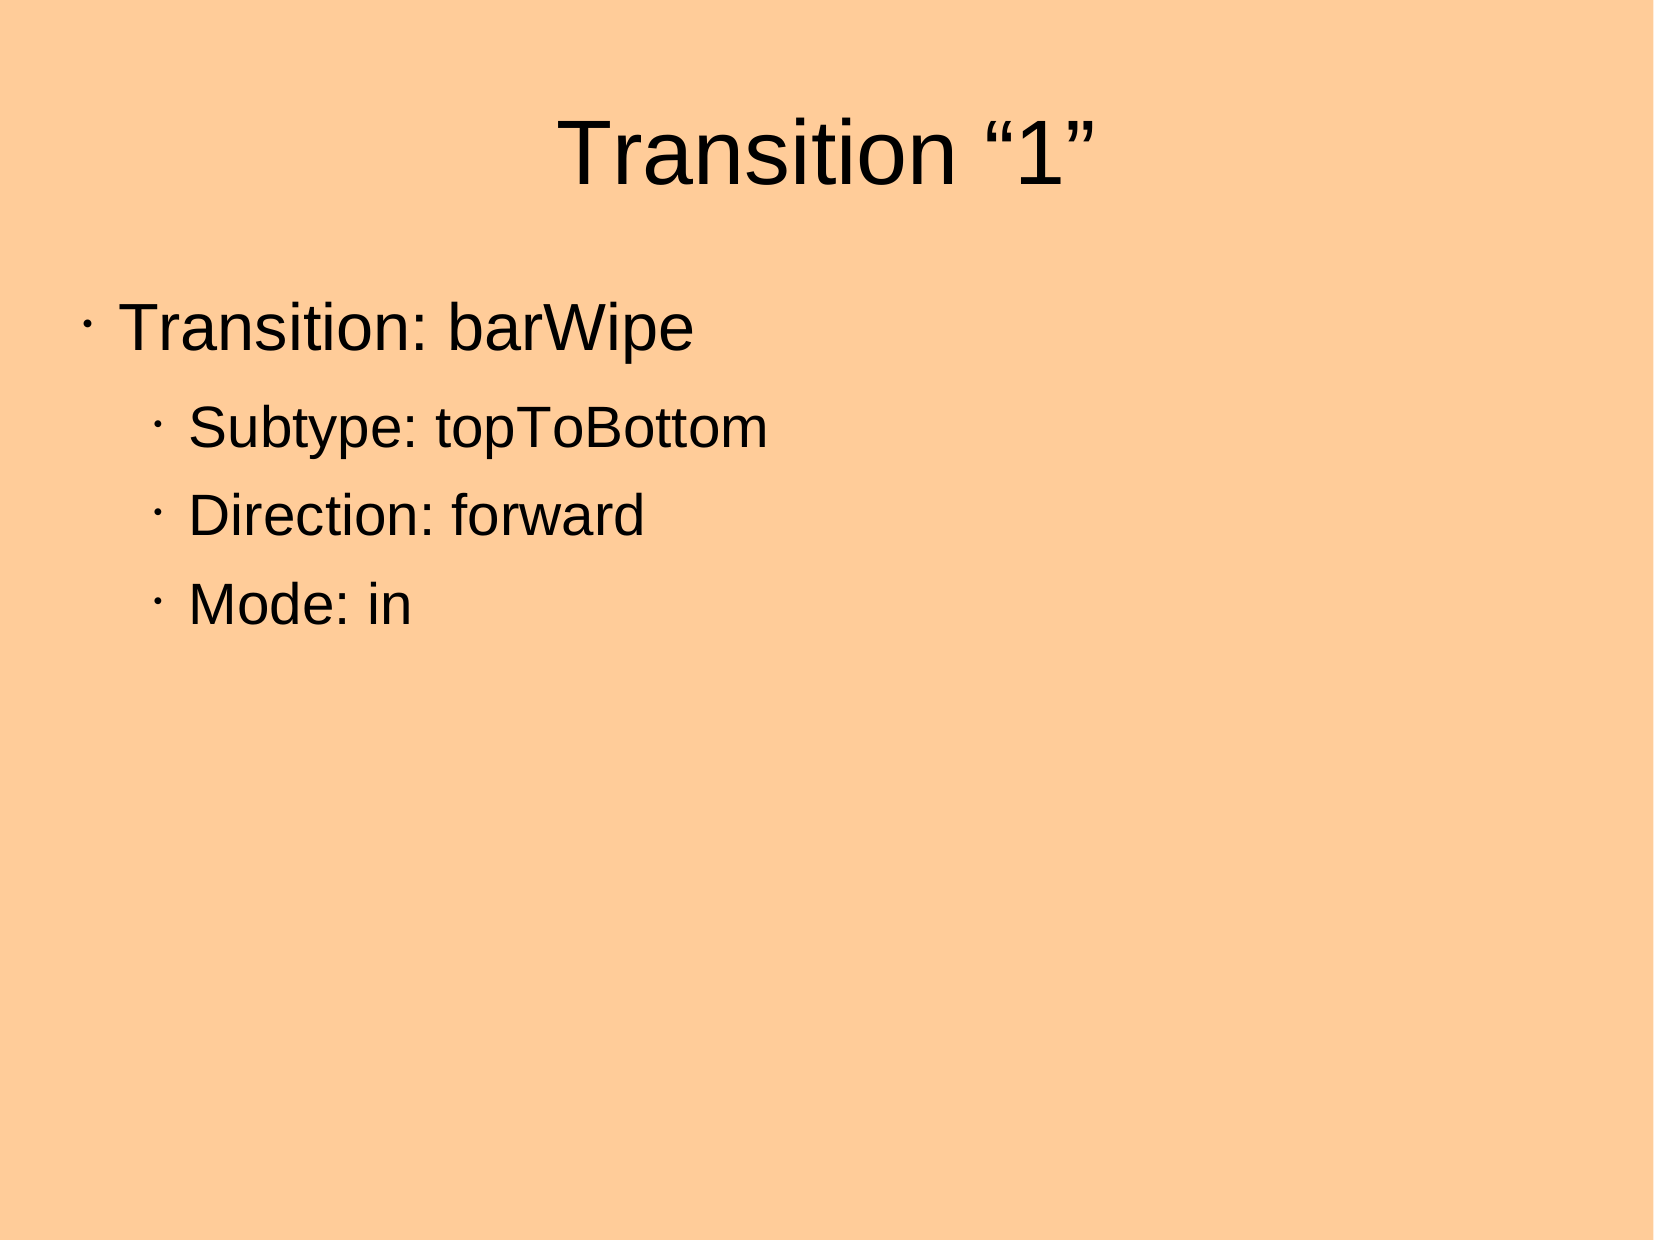

# Transition “1”
Transition: barWipe
Subtype: topToBottom
Direction: forward
Mode: in